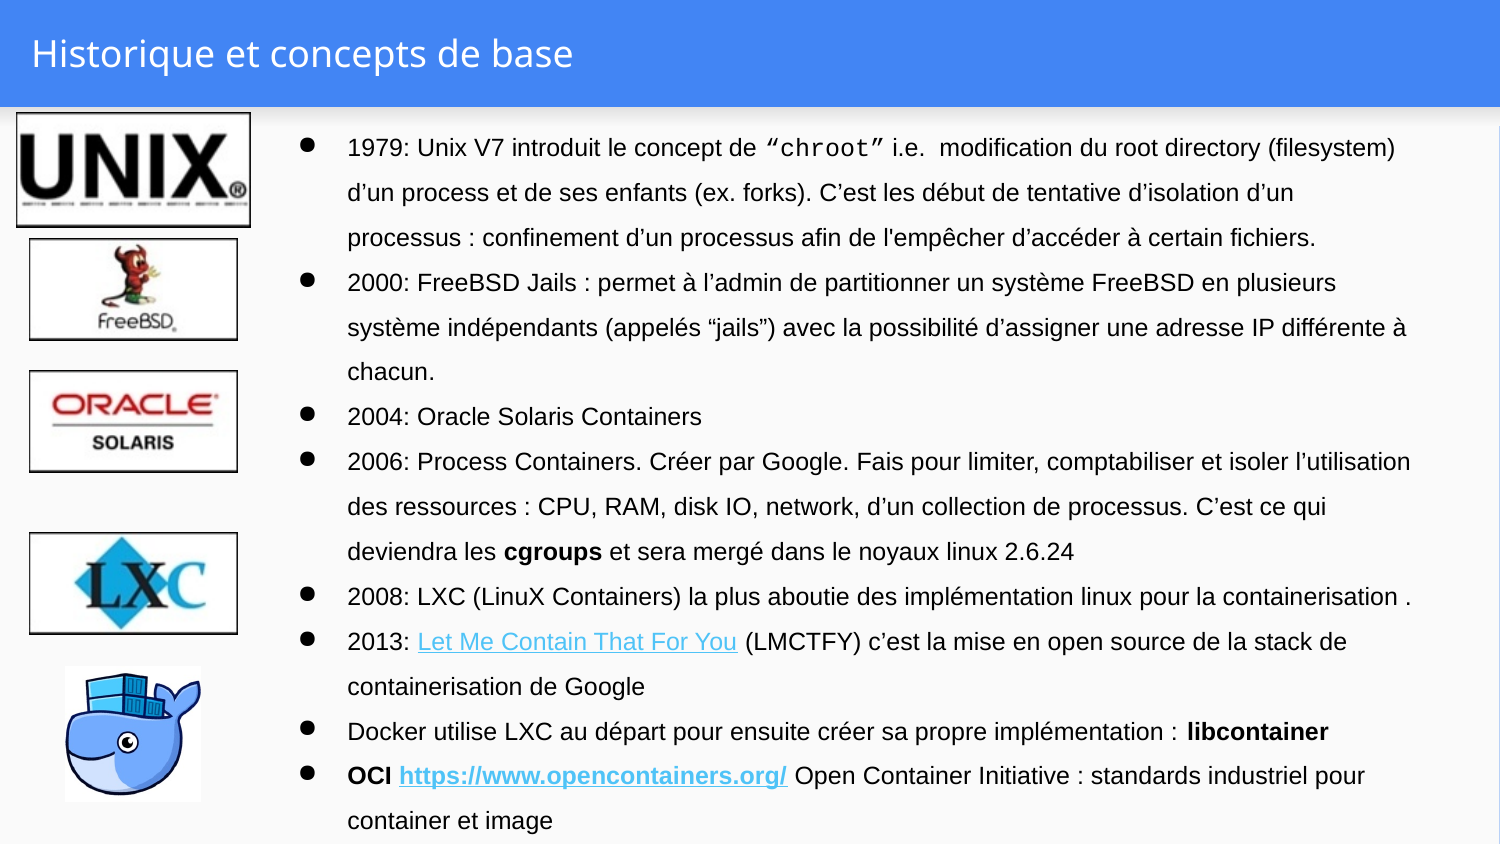

# Historique et concepts de base
1979: Unix V7 introduit le concept de “chroot” i.e. modification du root directory (filesystem) d’un process et de ses enfants (ex. forks). C’est les début de tentative d’isolation d’un processus : confinement d’un processus afin de l'empêcher d’accéder à certain fichiers.
2000: FreeBSD Jails : permet à l’admin de partitionner un système FreeBSD en plusieurs système indépendants (appelés “jails”) avec la possibilité d’assigner une adresse IP différente à chacun.
2004: Oracle Solaris Containers
2006: Process Containers. Créer par Google. Fais pour limiter, comptabiliser et isoler l’utilisation des ressources : CPU, RAM, disk IO, network, d’un collection de processus. C’est ce qui deviendra les cgroups et sera mergé dans le noyaux linux 2.6.24
2008: LXC (LinuX Containers) la plus aboutie des implémentation linux pour la containerisation .
2013: Let Me Contain That For You (LMCTFY) c’est la mise en open source de la stack de containerisation de Google
Docker utilise LXC au départ pour ensuite créer sa propre implémentation : libcontainer
OCI https://www.opencontainers.org/ Open Container Initiative : standards industriel pour container et image